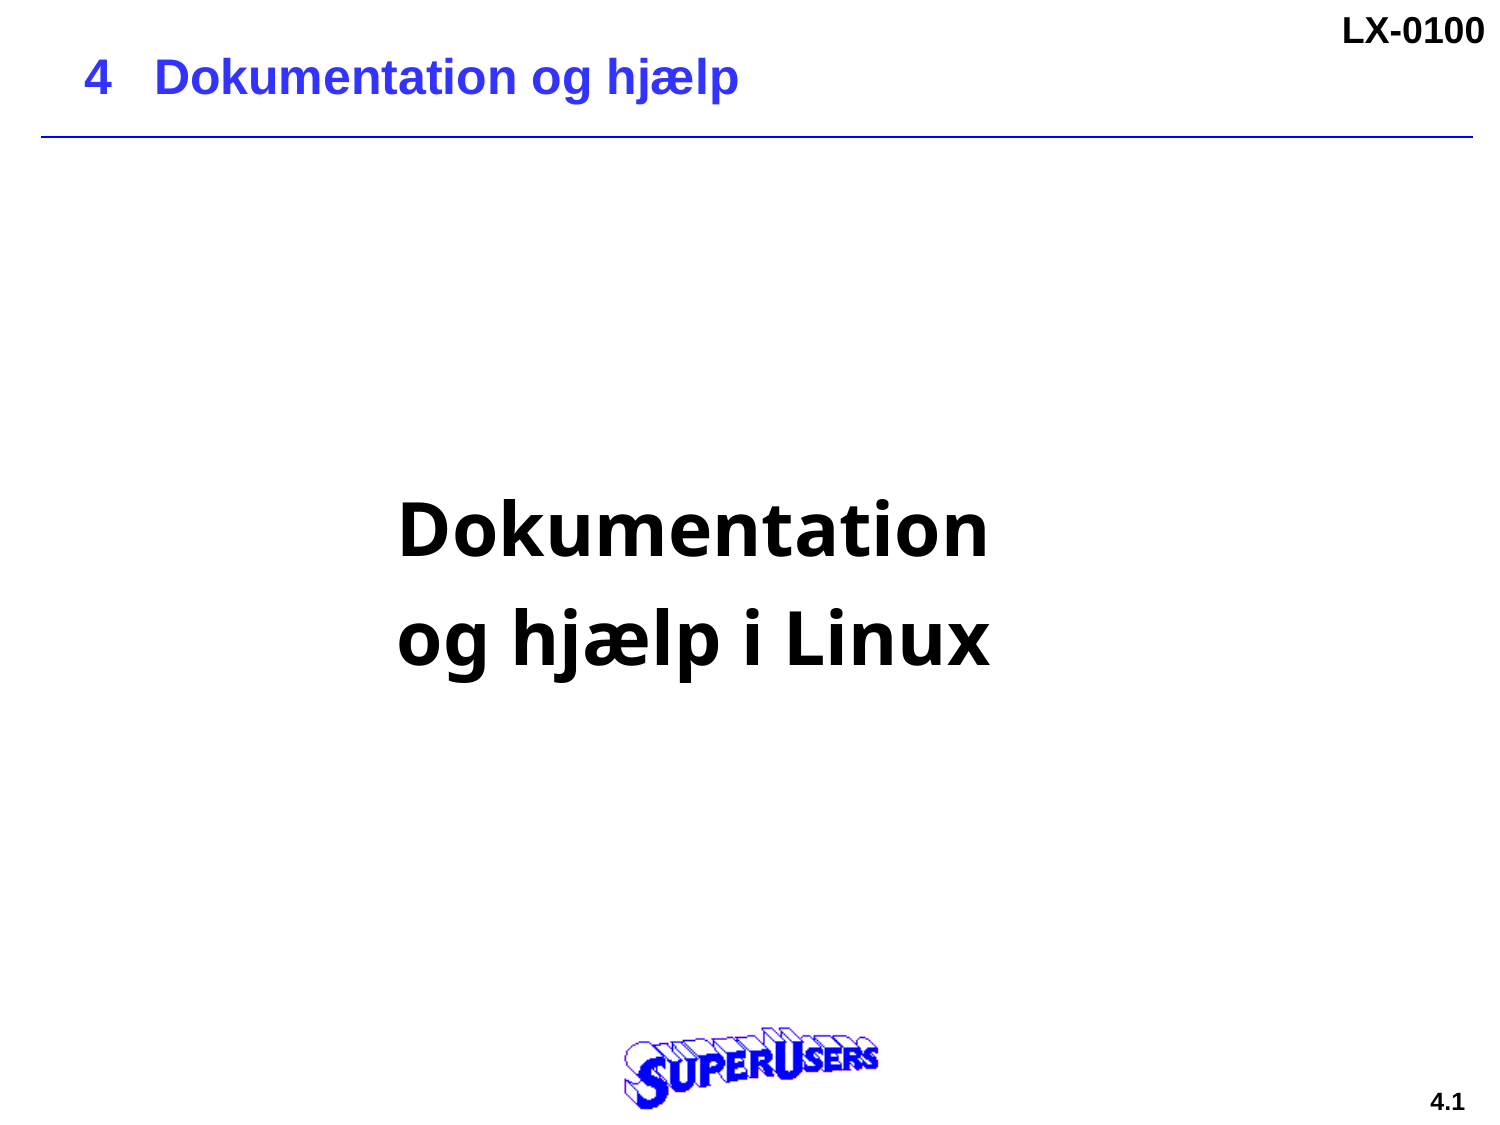

# 4 Dokumentation og hjælp
Dokumentation
og hjælp i Linux